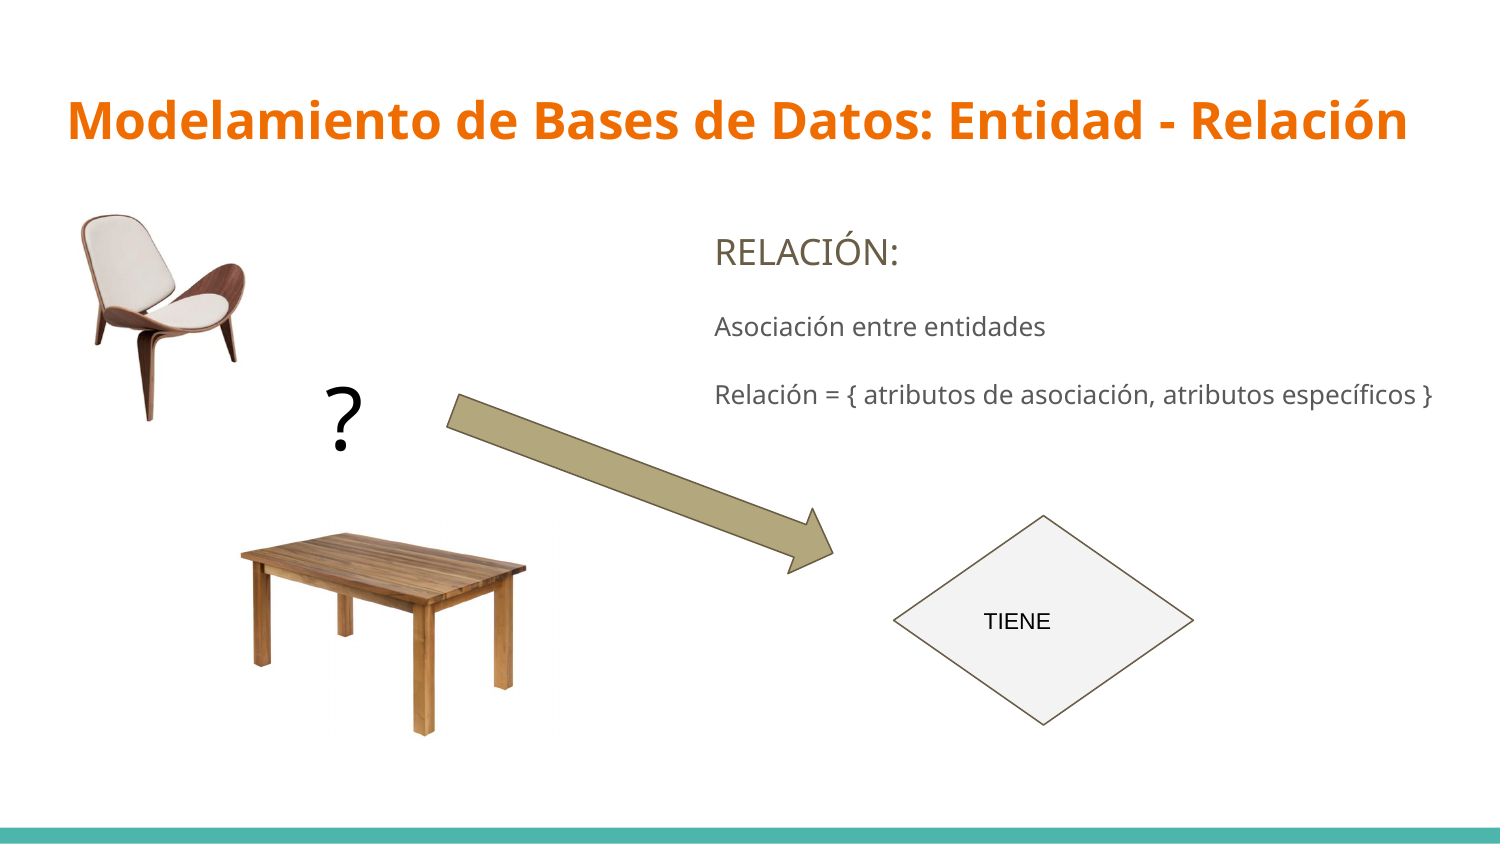

# Modelamiento de Bases de Datos: Entidad - Relación
RELACIÓN:
Asociación entre entidades
Relación = { atributos de asociación, atributos específicos }
?
TIENE